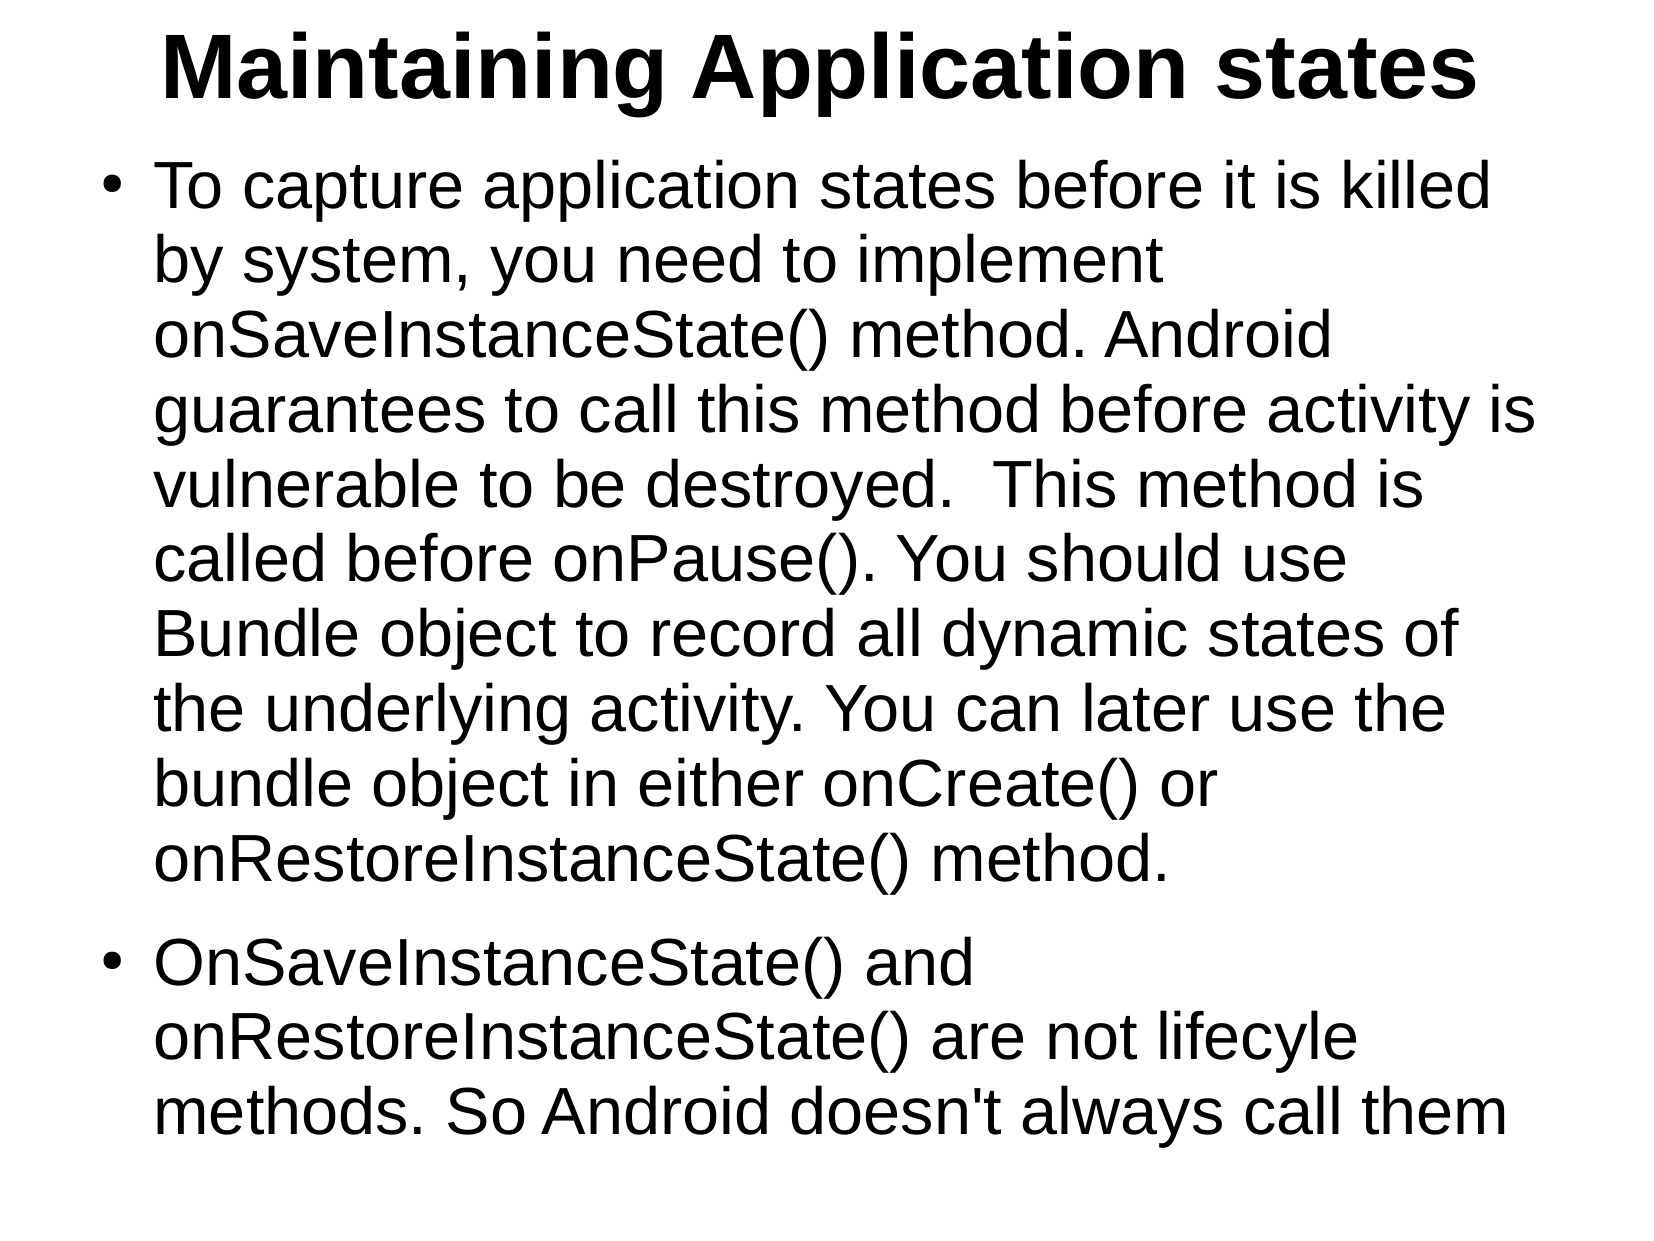

# Maintaining Application states
To capture application states before it is killed by system, you need to implement onSaveInstanceState() method. Android guarantees to call this method before activity is vulnerable to be destroyed. This method is called before onPause(). You should use Bundle object to record all dynamic states of the underlying activity. You can later use the bundle object in either onCreate() or onRestoreInstanceState() method.
OnSaveInstanceState() and onRestoreInstanceState() are not lifecyle methods. So Android doesn't always call them